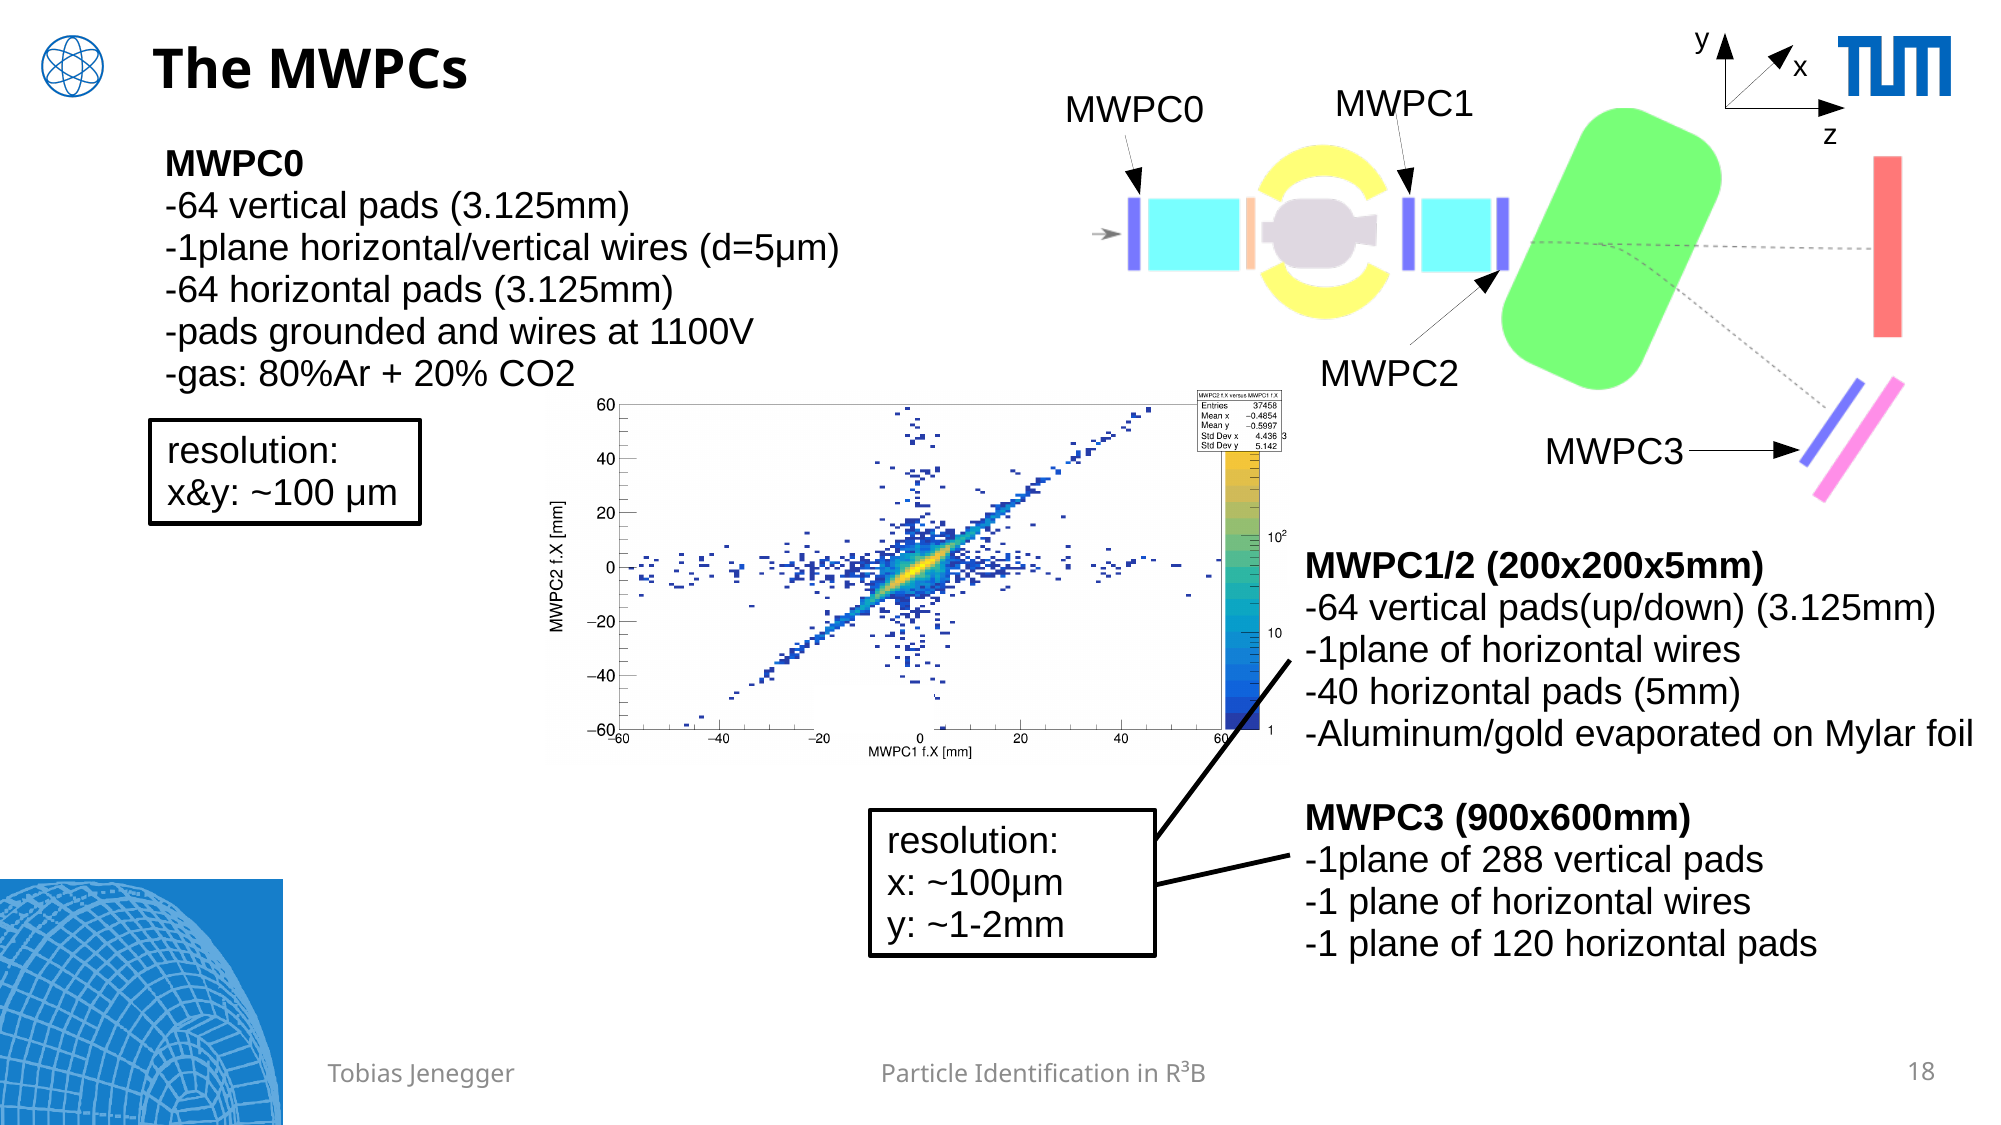

y
# The MWPCs
x
MWPC1
MWPC0
z
MWPC0
-64 vertical pads (3.125mm)
-1plane horizontal/vertical wires (d=5μm)
-64 horizontal pads (3.125mm)
-pads grounded and wires at 1100V
-gas: 80%Ar + 20% CO2
MWPC2
resolution:
x&y: ~100 μm
MWPC3
MWPC1/2 (200x200x5mm)
-64 vertical pads(up/down) (3.125mm)
-1plane of horizontal wires
-40 horizontal pads (5mm)
-Aluminum/gold evaporated on Mylar foil
MWPC3 (900x600mm)
-1plane of 288 vertical pads
-1 plane of horizontal wires
-1 plane of 120 horizontal pads
resolution:
x: ~100μm
y: ~1-2mm
Tobias Jenegger
Particle Identification in R³B